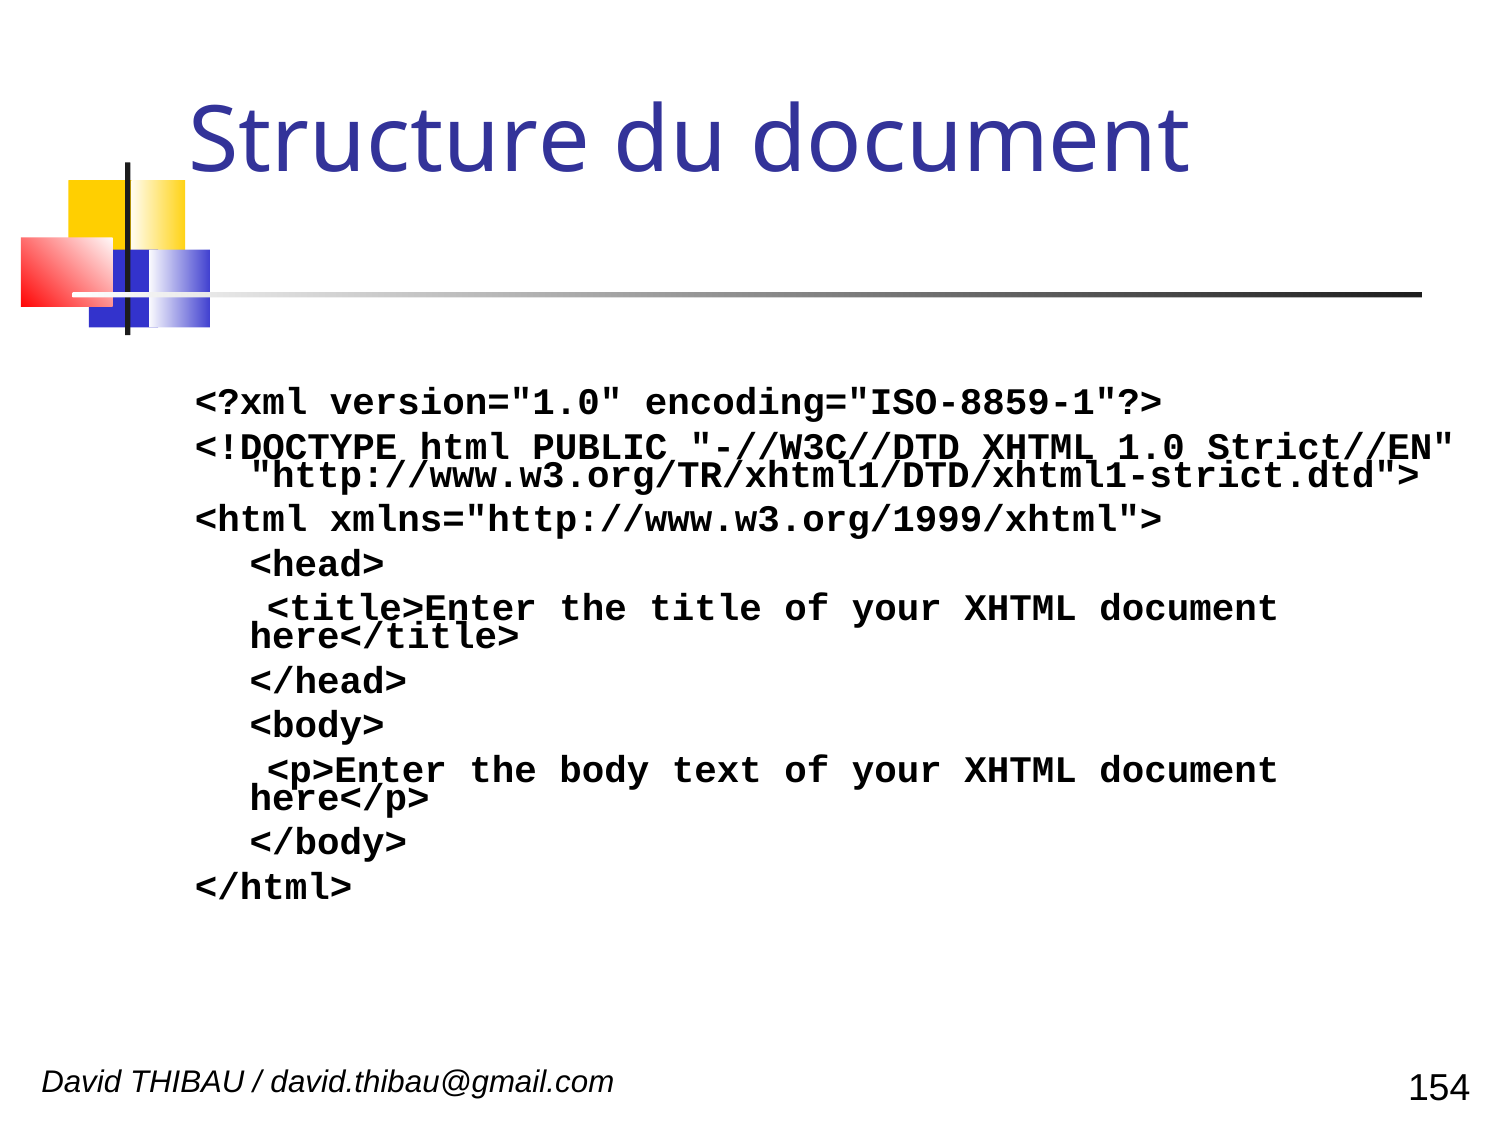

# Structure du document
<?xml version="1.0" encoding="ISO-8859-1"?>
<!DOCTYPE html PUBLIC "-//W3C//DTD XHTML 1.0 Strict//EN" "http://www.w3.org/TR/xhtml1/DTD/xhtml1-strict.dtd">
<html xmlns="http://www.w3.org/1999/xhtml">
	<head>
		<title>Enter the title of your XHTML document here</title>
	</head>
	<body>
		<p>Enter the body text of your XHTML document here</p>
	</body>
</html>